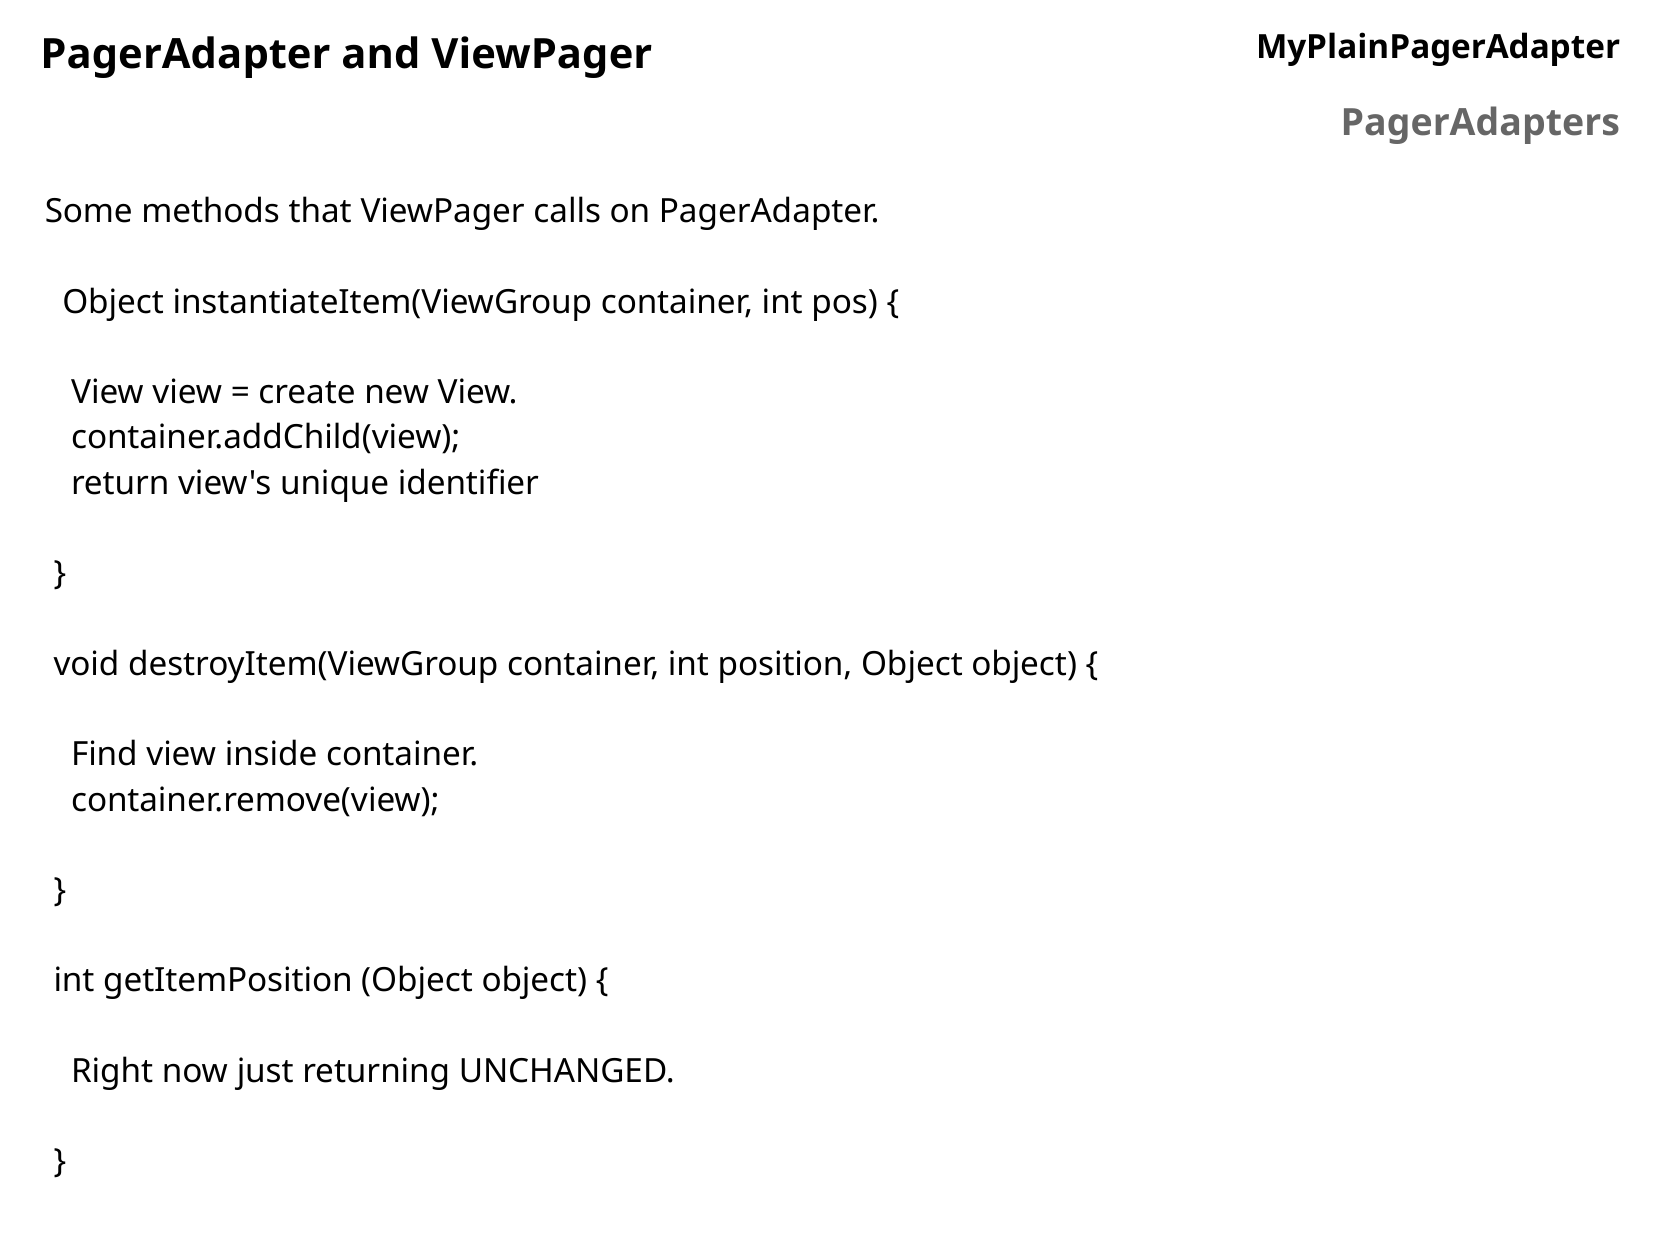

| PagerAdapter and ViewPager | MyPlainPagerAdapter |
| --- | --- |
| | PagerAdapters |
MyPlainPagerAdapter - activity_main.xml
Some methods that ViewPager calls on PagerAdapter.
 Object instantiateItem(ViewGroup container, int pos) {
 View view = create new View.
 container.addChild(view);
 return view's unique identifier
 }
 void destroyItem(ViewGroup container, int position, Object object) {
 Find view inside container.
 container.remove(view);
 }
 int getItemPosition (Object object) {
 Right now just returning UNCHANGED.
 }